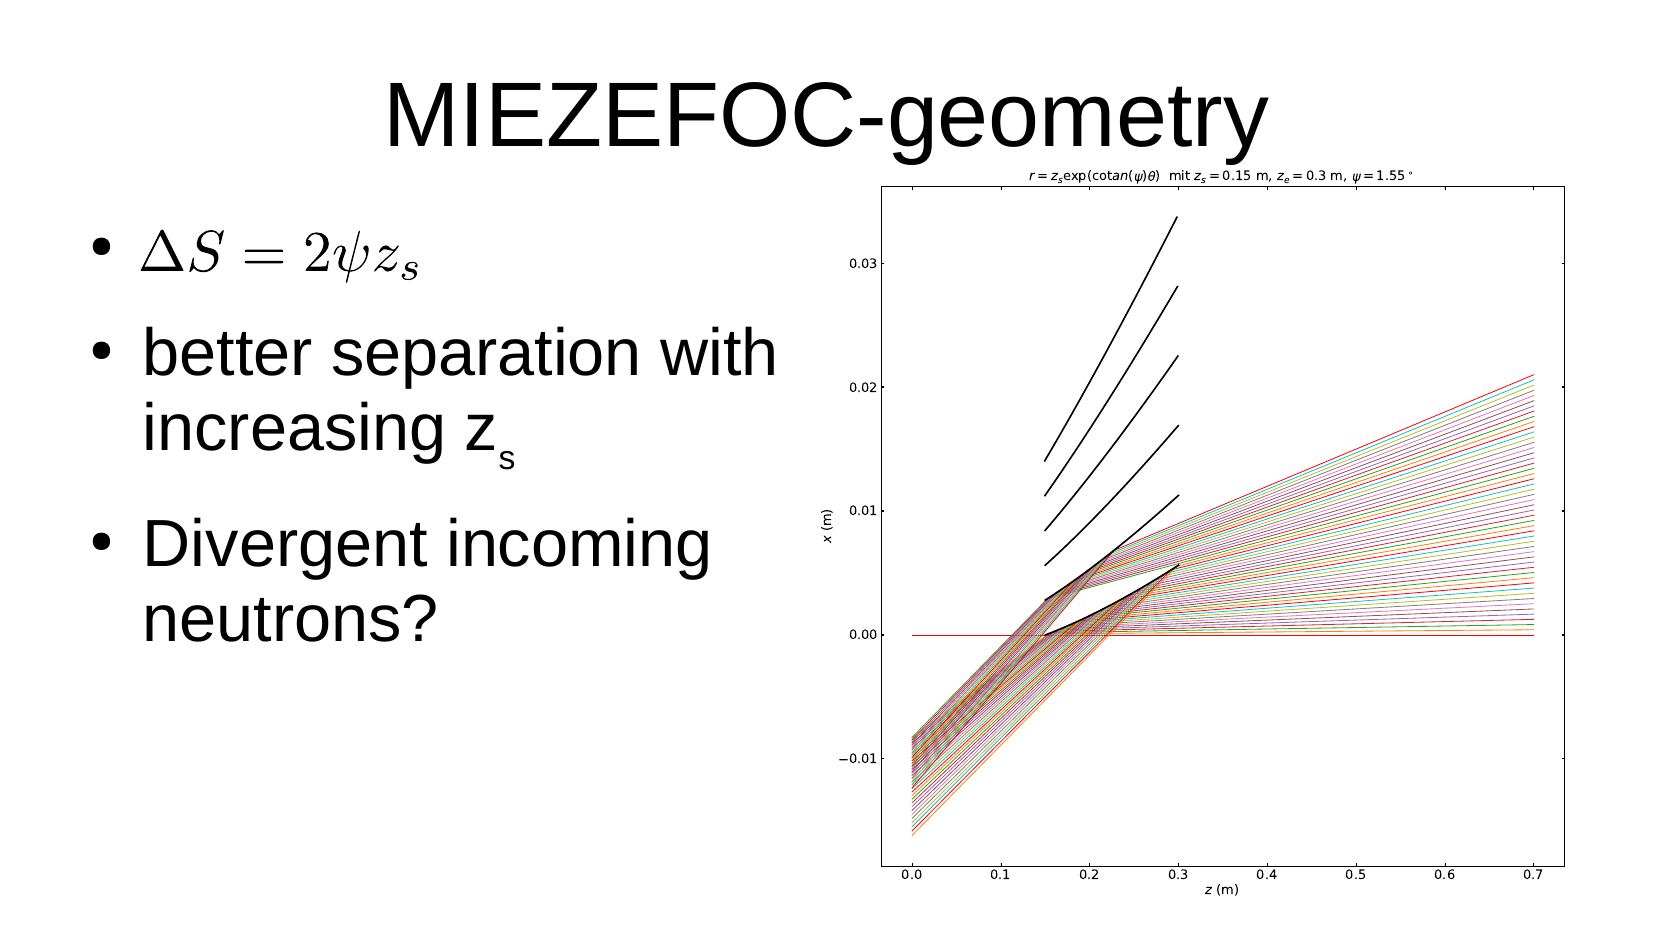

# MIEZEFOC-geometry
better separation with
increasing zs
Divergent incoming
neutrons?